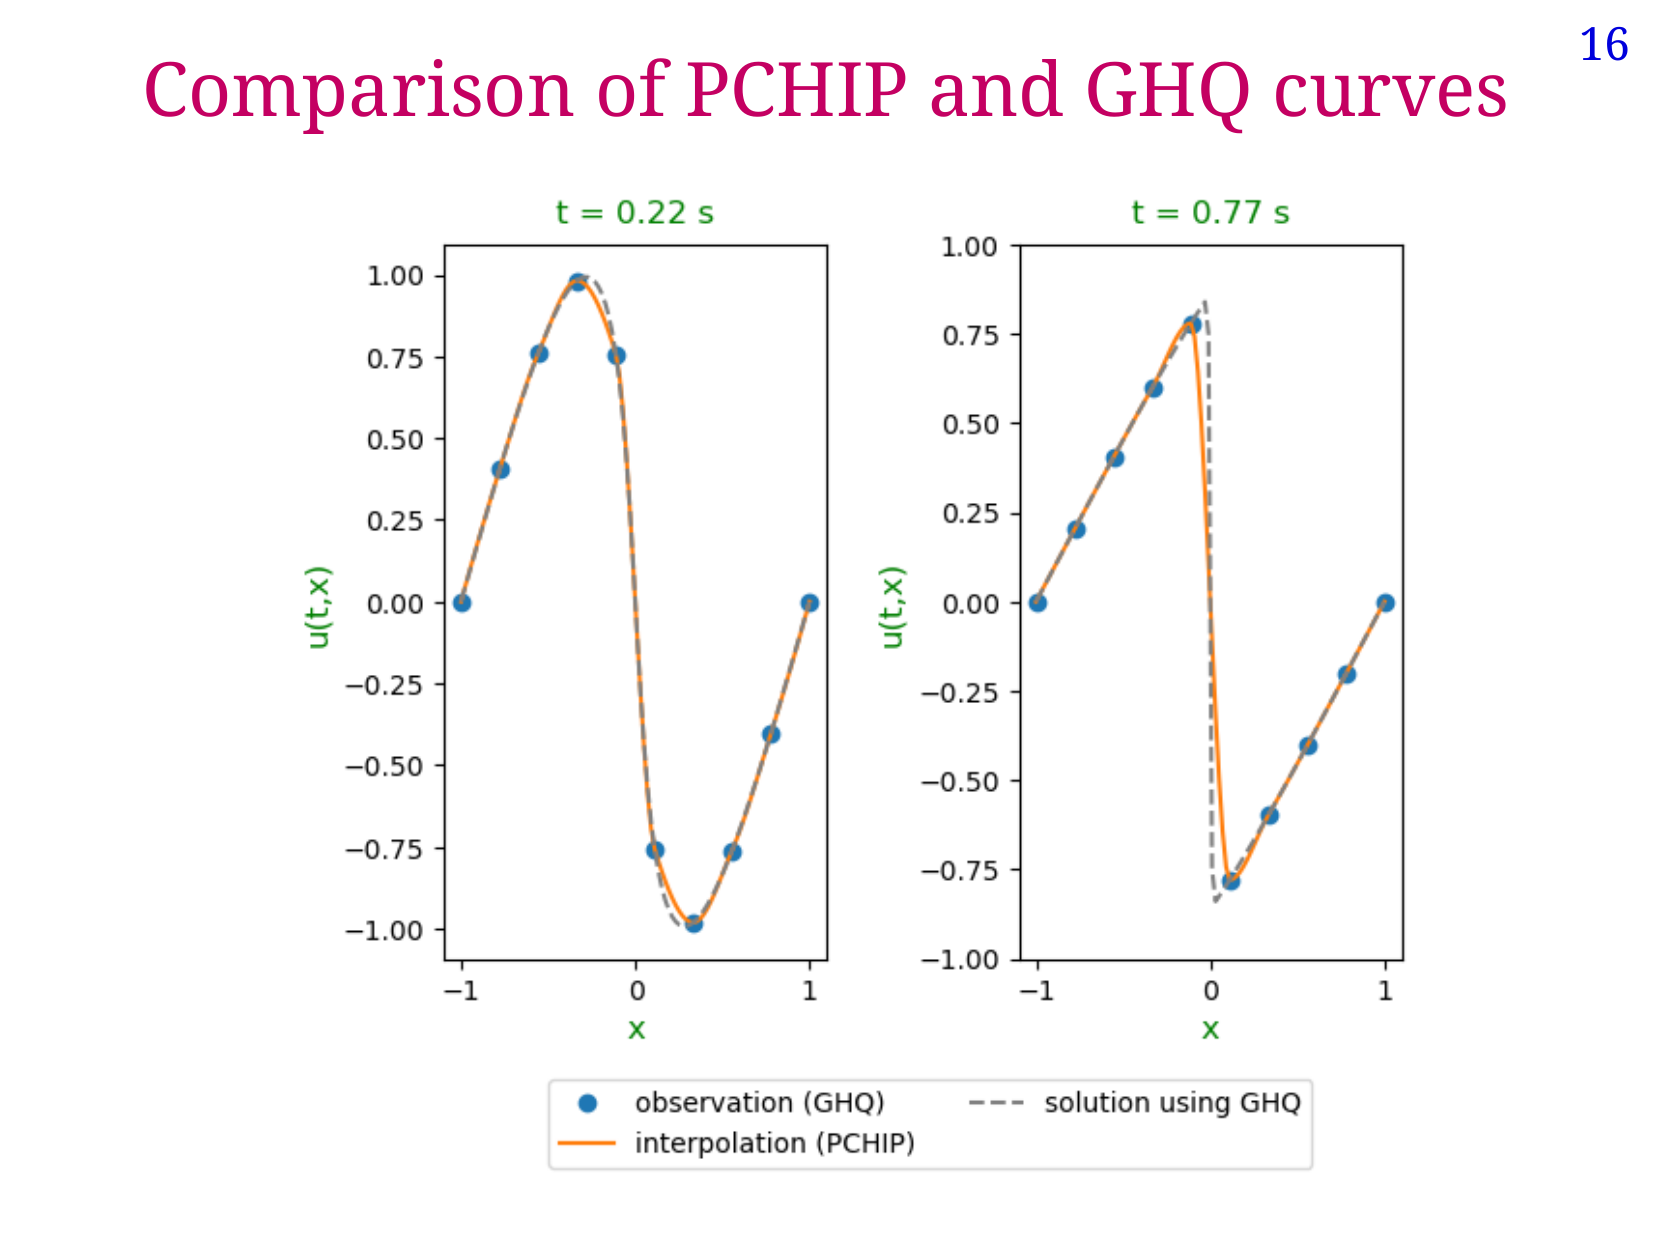

16
# Comparison of PCHIP and GHQ curves